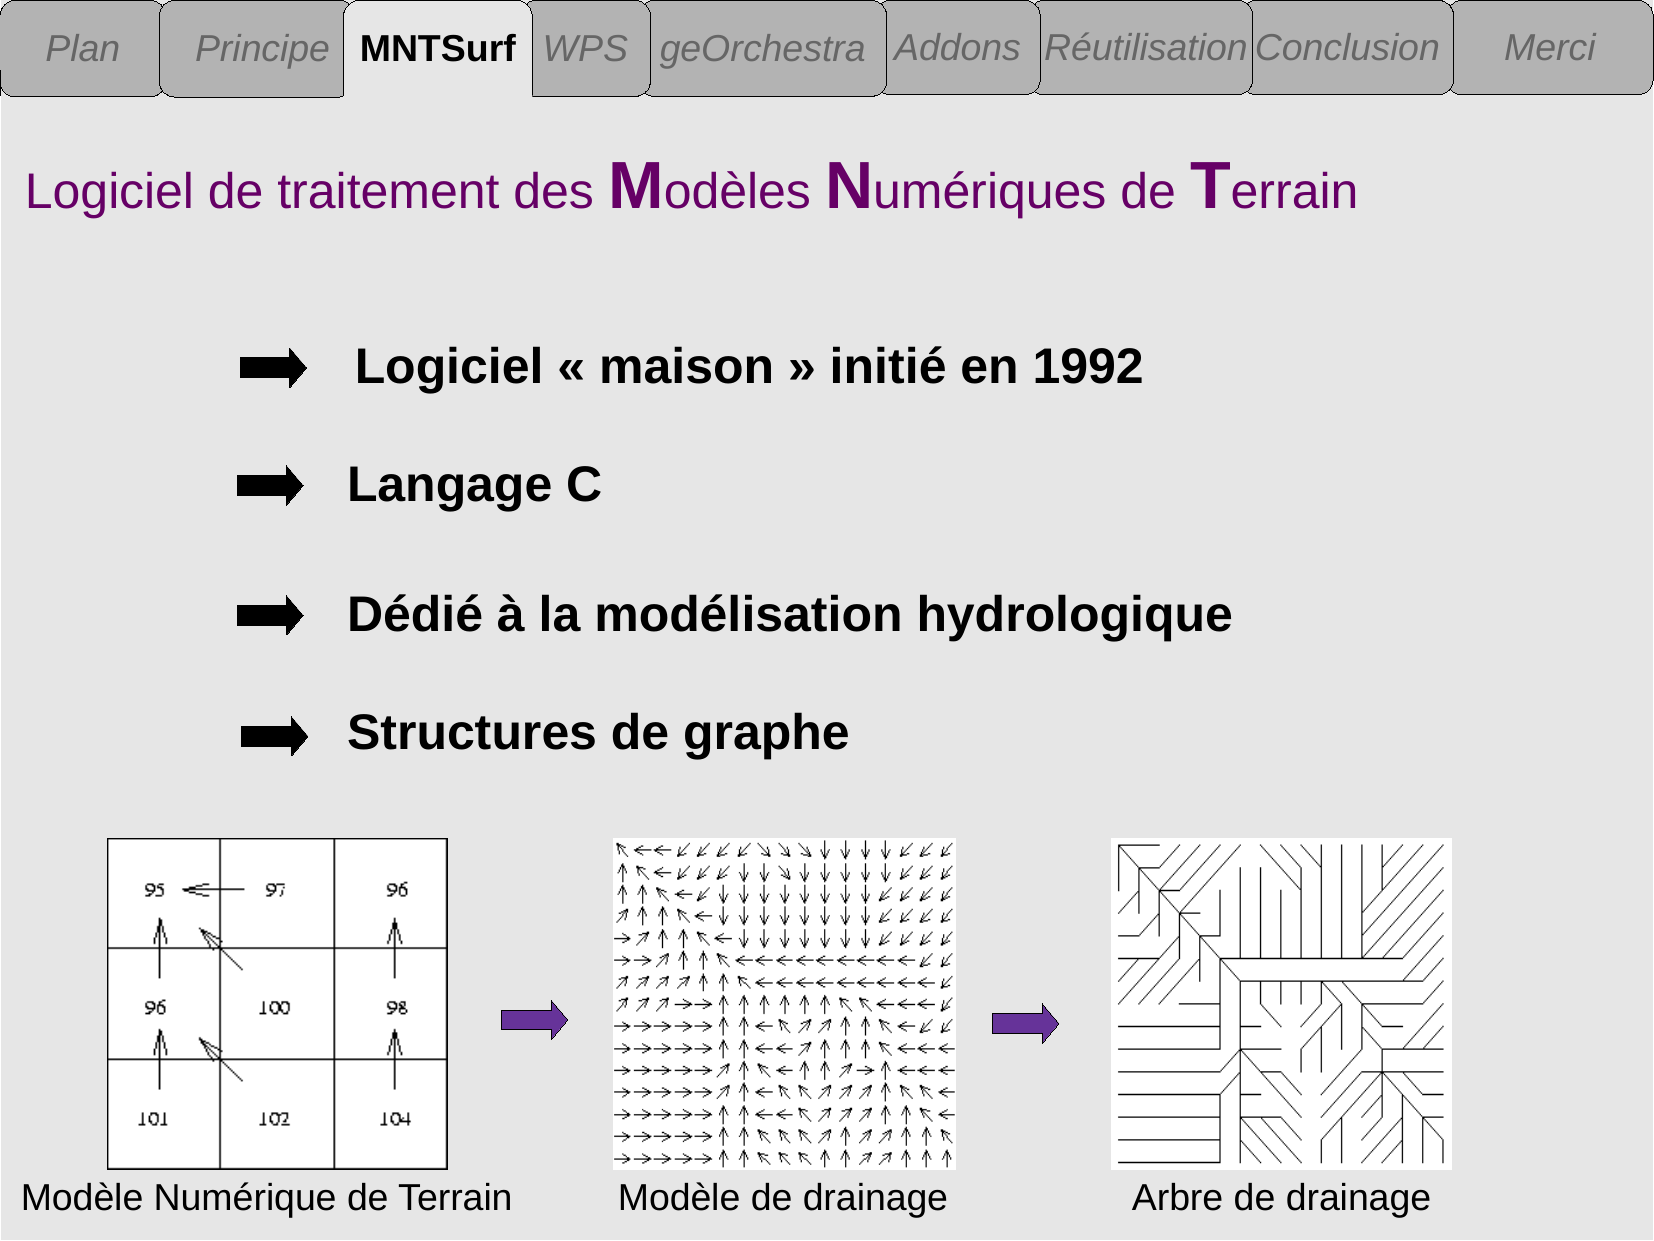

Plan
 Principe
WPS
geOrchestra
MNTSurf
Addons
 Réutilisation
Conclusion
Merci
# Logiciel de traitement des Modèles Numériques de Terrain
Logiciel « maison » initié en 1992
Langage C
Dédié à la modélisation hydrologique
Structures de graphe
Modèle Numérique de Terrain
Modèle de drainage
Arbre de drainage